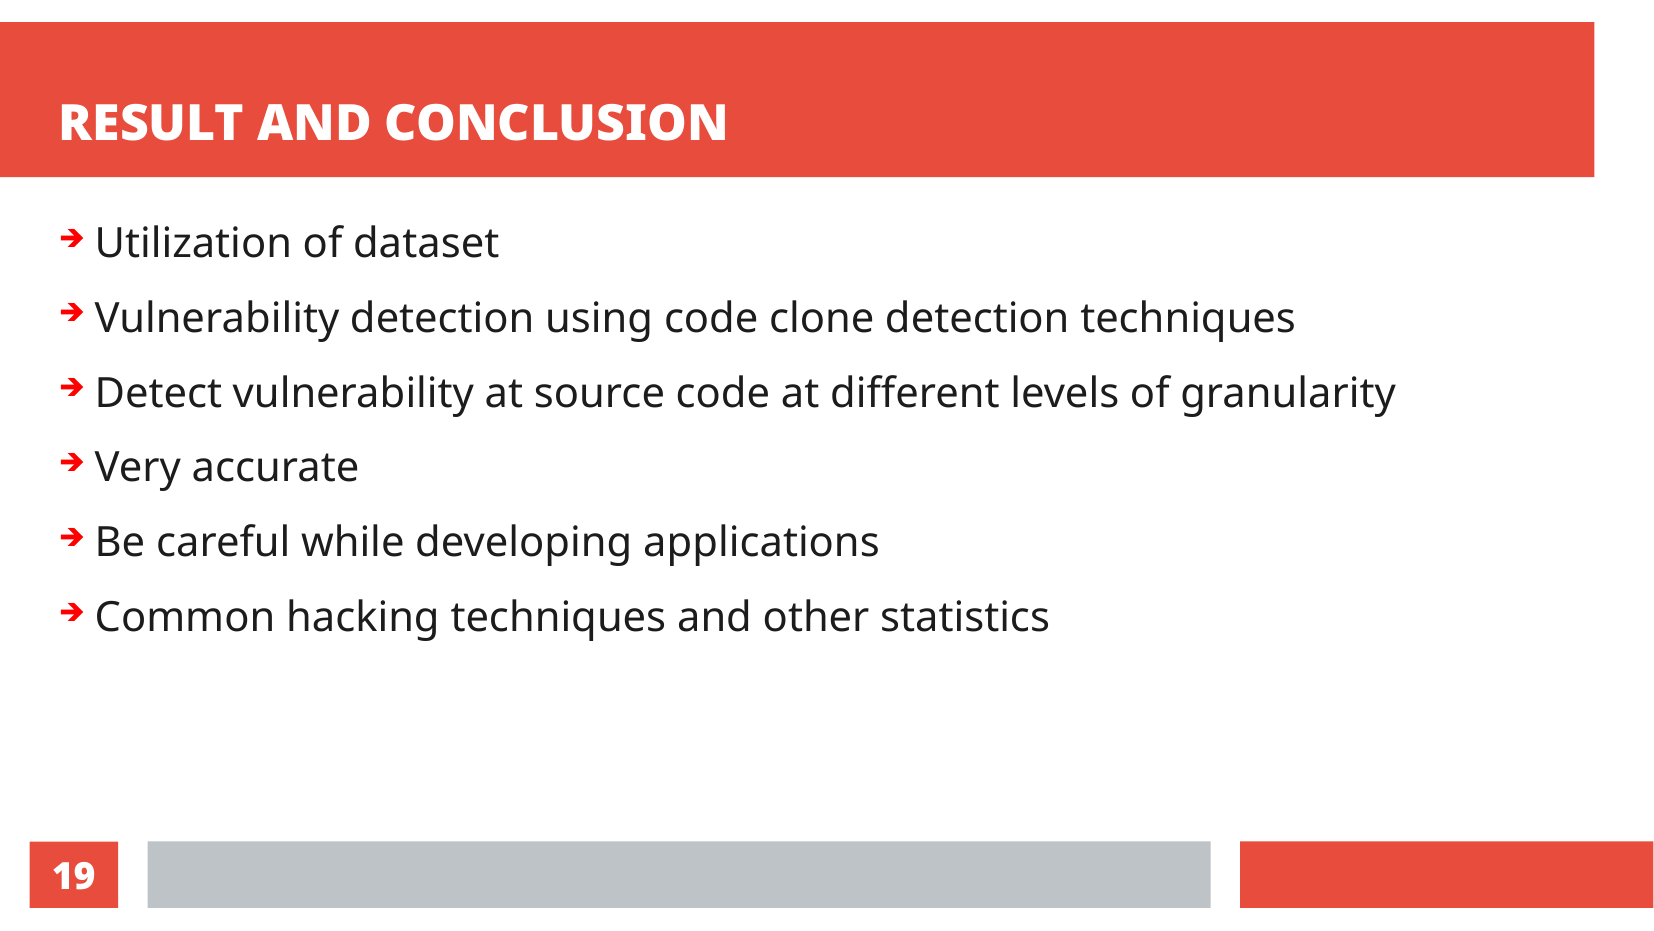

# RESULT AND CONCLUSION
Utilization of dataset
Vulnerability detection using code clone detection techniques
Detect vulnerability at source code at different levels of granularity
Very accurate
Be careful while developing applications
Common hacking techniques and other statistics
19